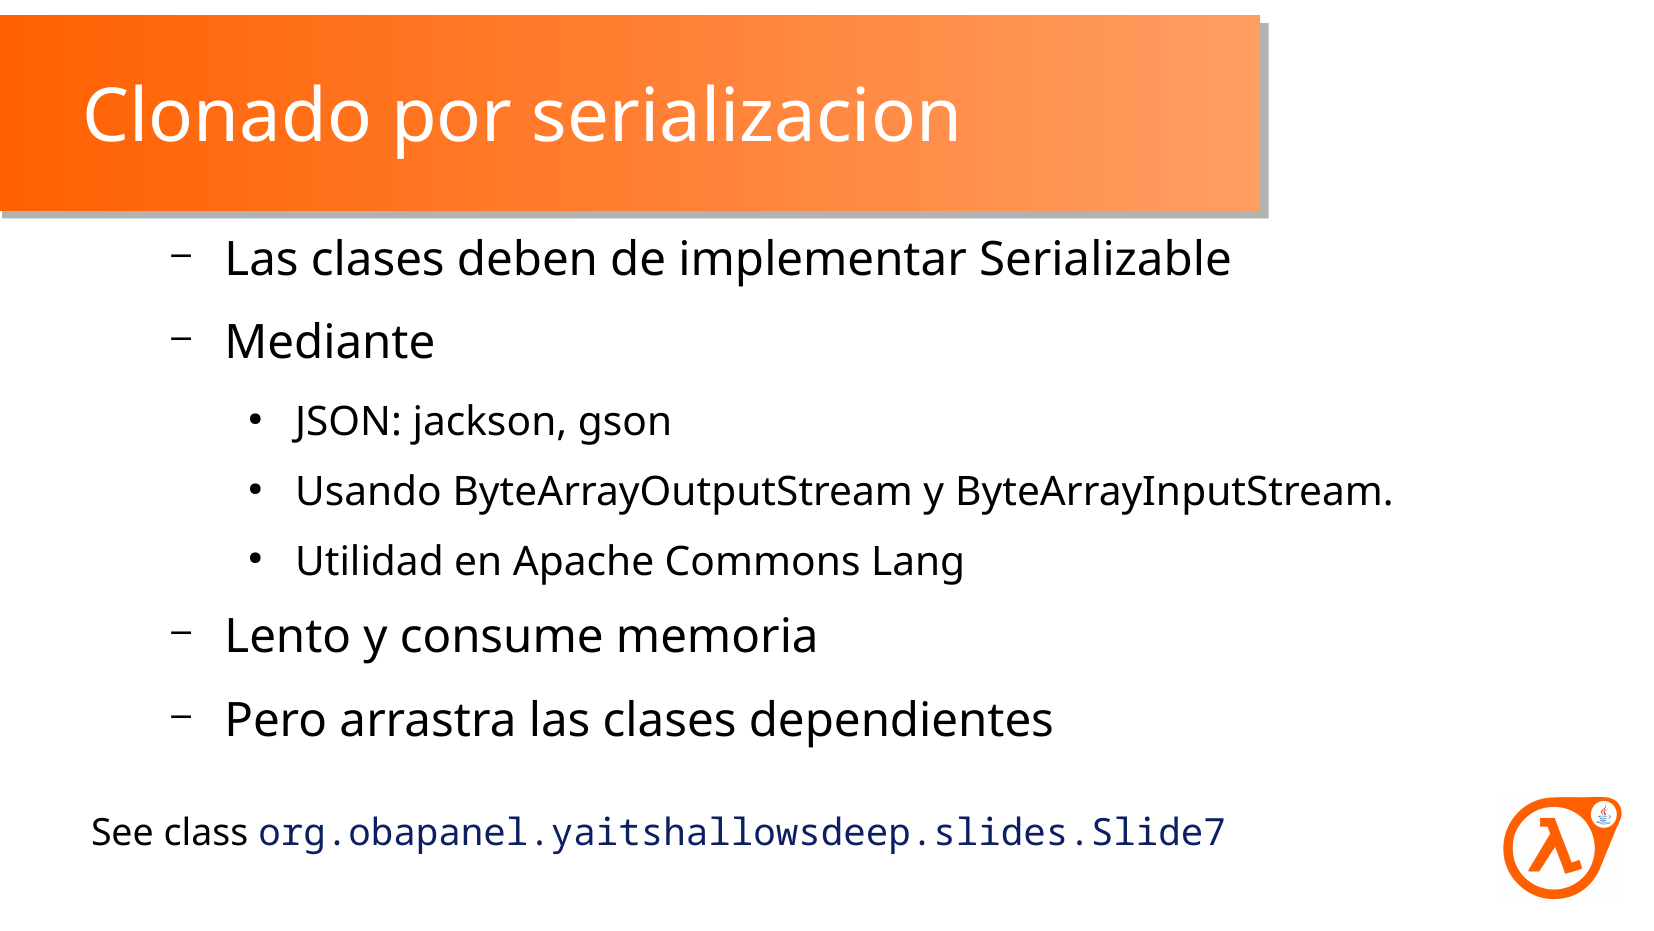

# Clonado por serializacion
Las clases deben de implementar Serializable
Mediante
JSON: jackson, gson
Usando ByteArrayOutputStream y ByteArrayInputStream.
Utilidad en Apache Commons Lang
Lento y consume memoria
Pero arrastra las clases dependientes
See class org.obapanel.yaitshallowsdeep.slides.Slide7